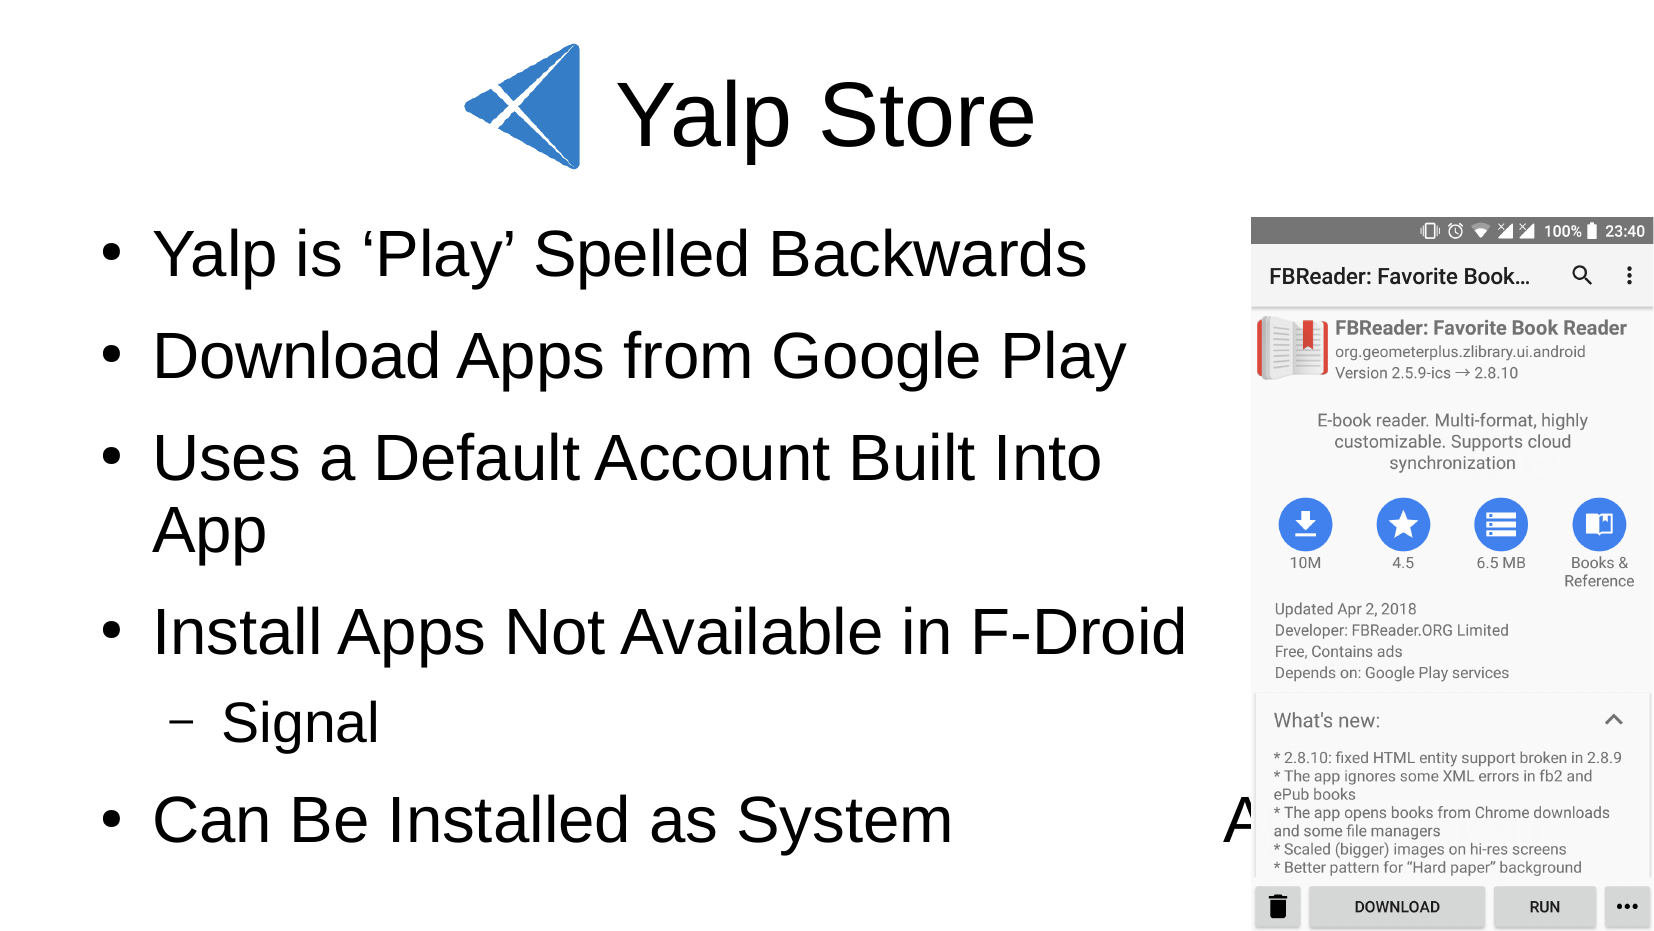

# Yalp Store
Yalp is ‘Play’ Spelled Backwards
Download Apps from Google Play
Uses a Default Account Built Into the App
Install Apps Not Available in F-Droid
Signal
Can Be Installed as System Application